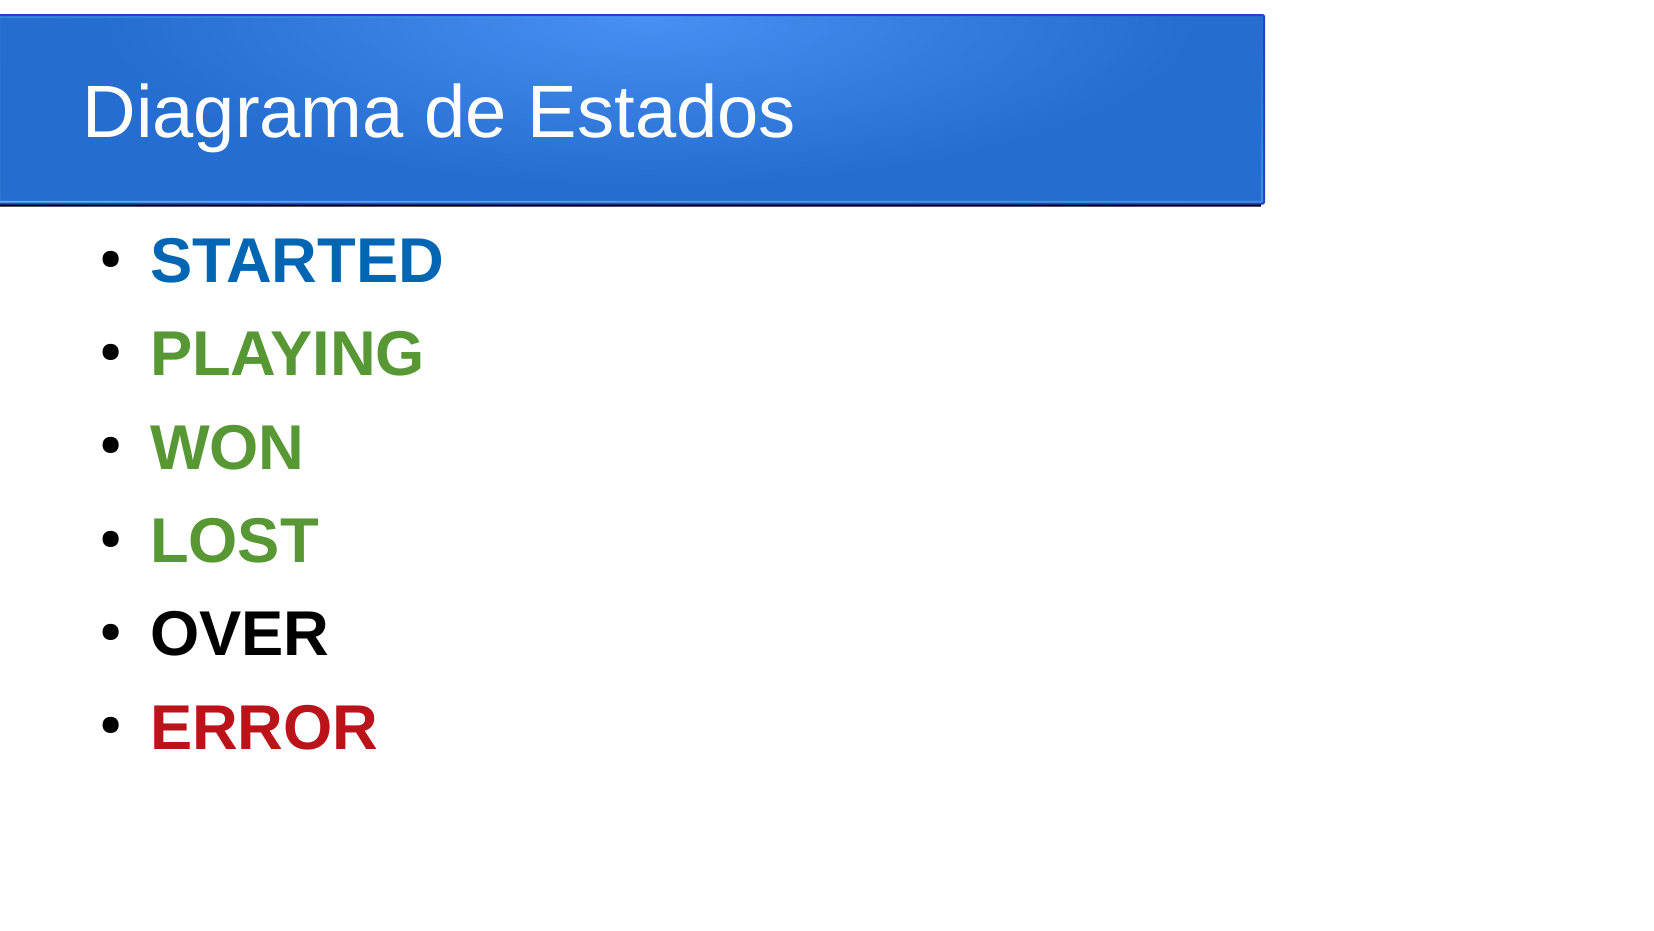

# Diagrama de Estados
STARTED
PLAYING
WON
LOST
OVER
ERROR